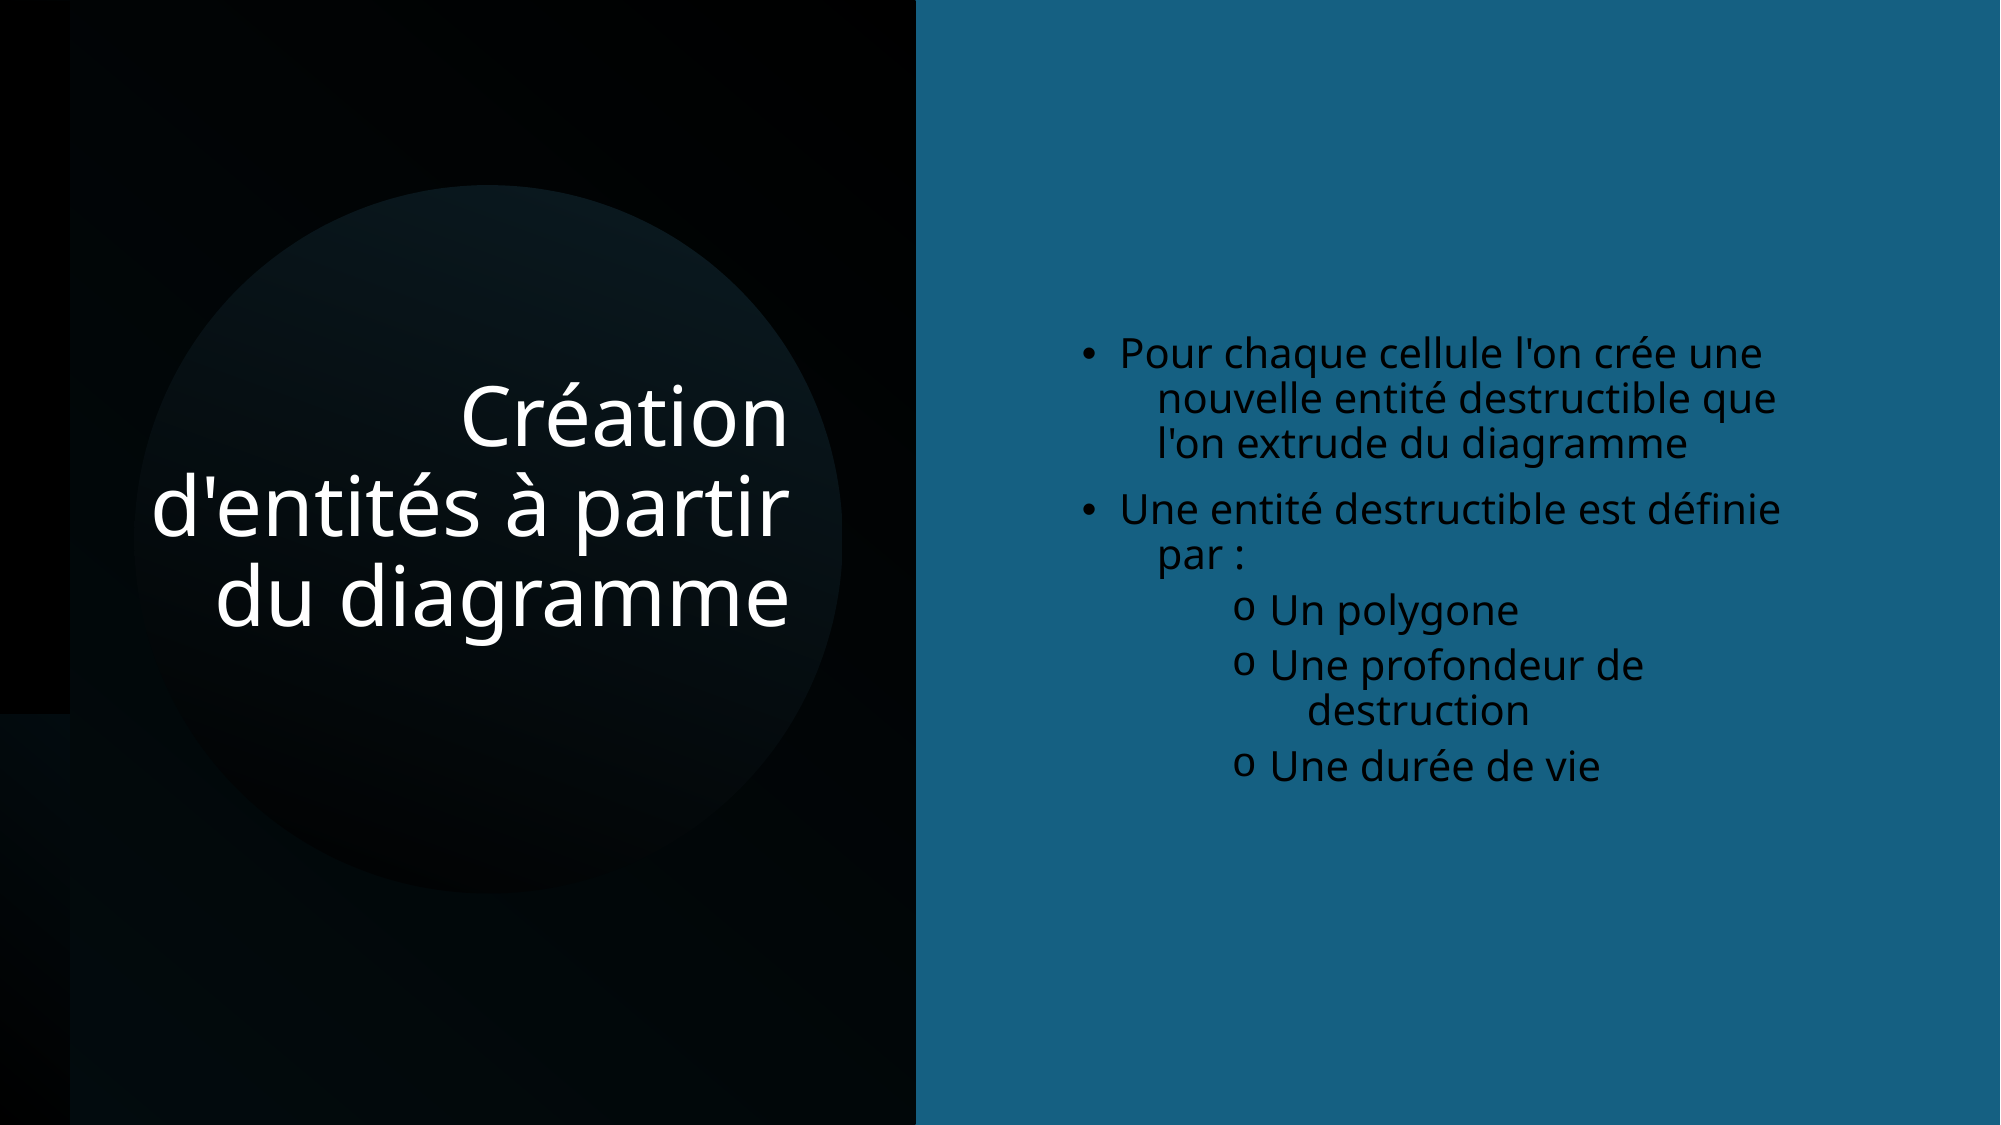

# Création d'entités à partir du diagramme
Pour chaque cellule l'on crée une nouvelle entité destructible que l'on extrude du diagramme
Une entité destructible est définie par :
Un polygone
Une profondeur de destruction
Une durée de vie